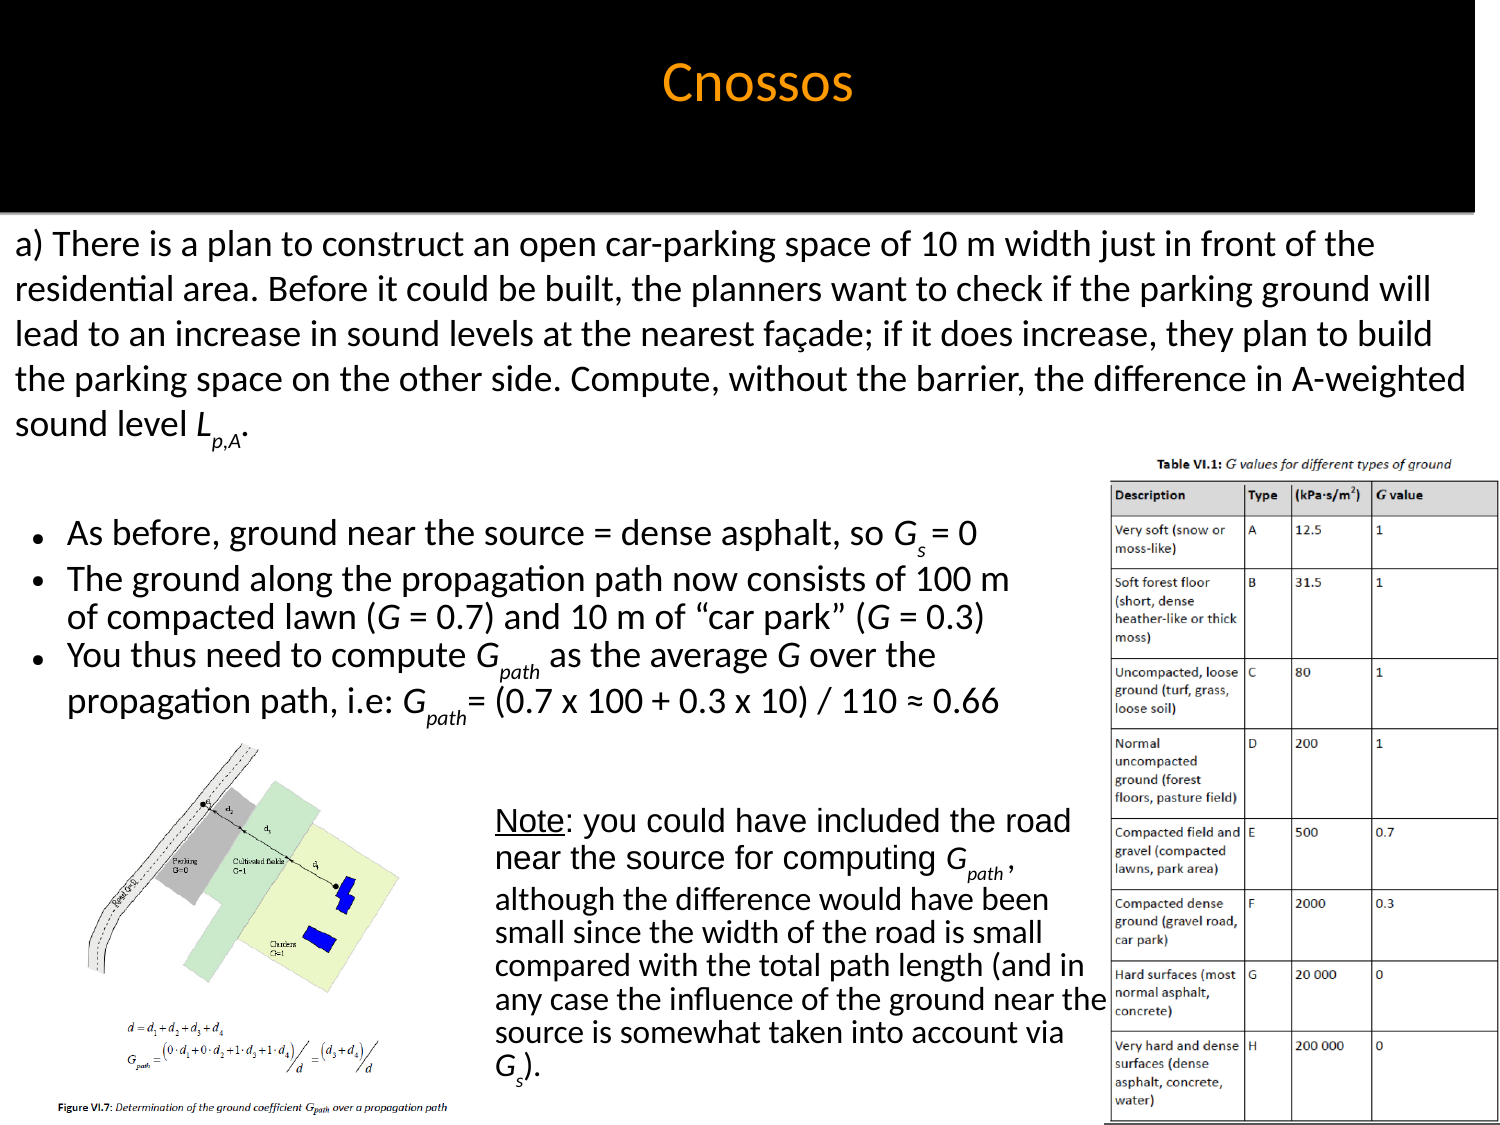

# Cnossos
a) There is a plan to construct an open car-parking space of 10 m width just in front of the residential area. Before it could be built, the planners want to check if the parking ground will lead to an increase in sound levels at the nearest façade; if it does increase, they plan to build the parking space on the other side. Compute, without the barrier, the difference in A-weighted sound level Lp,A.
As before, ground near the source = dense asphalt, so Gs = 0
The ground along the propagation path now consists of 100 m of compacted lawn (G = 0.7) and 10 m of “car park” (G = 0.3)
You thus need to compute Gpath as the average G over the propagation path, i.e: Gpath= (0.7 x 100 + 0.3 x 10) / 110 ≈ 0.66
Note: you could have included the road near the source for computing Gpath , although the difference would have been small since the width of the road is small compared with the total path length (and in any case the influence of the ground near the source is somewhat taken into account via Gs).
2017/03/23
7S0X0
2017/02/09
PAGE